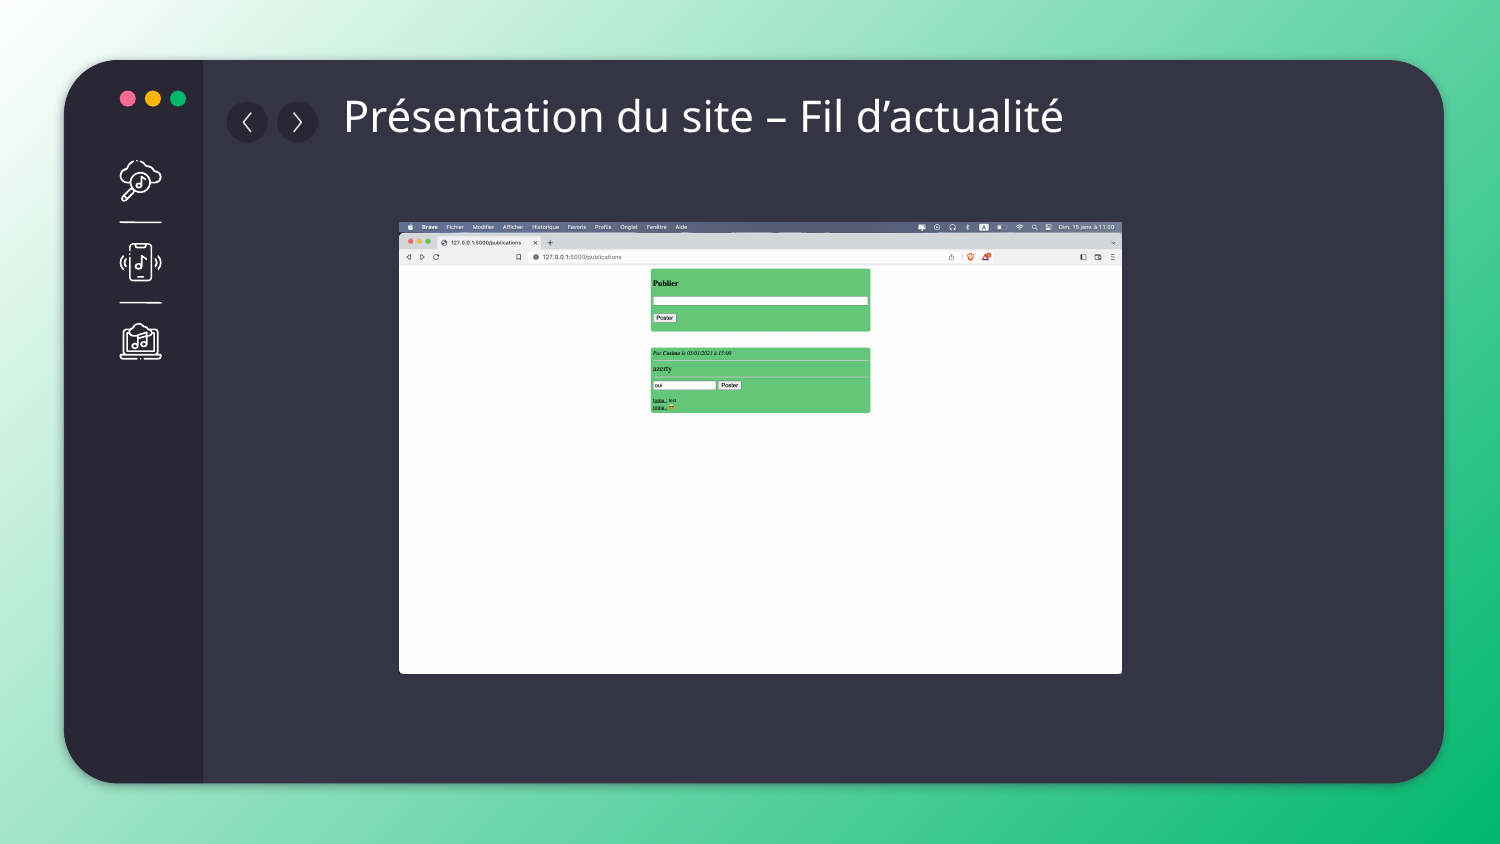

# Présentation du site – Fil d’actualité